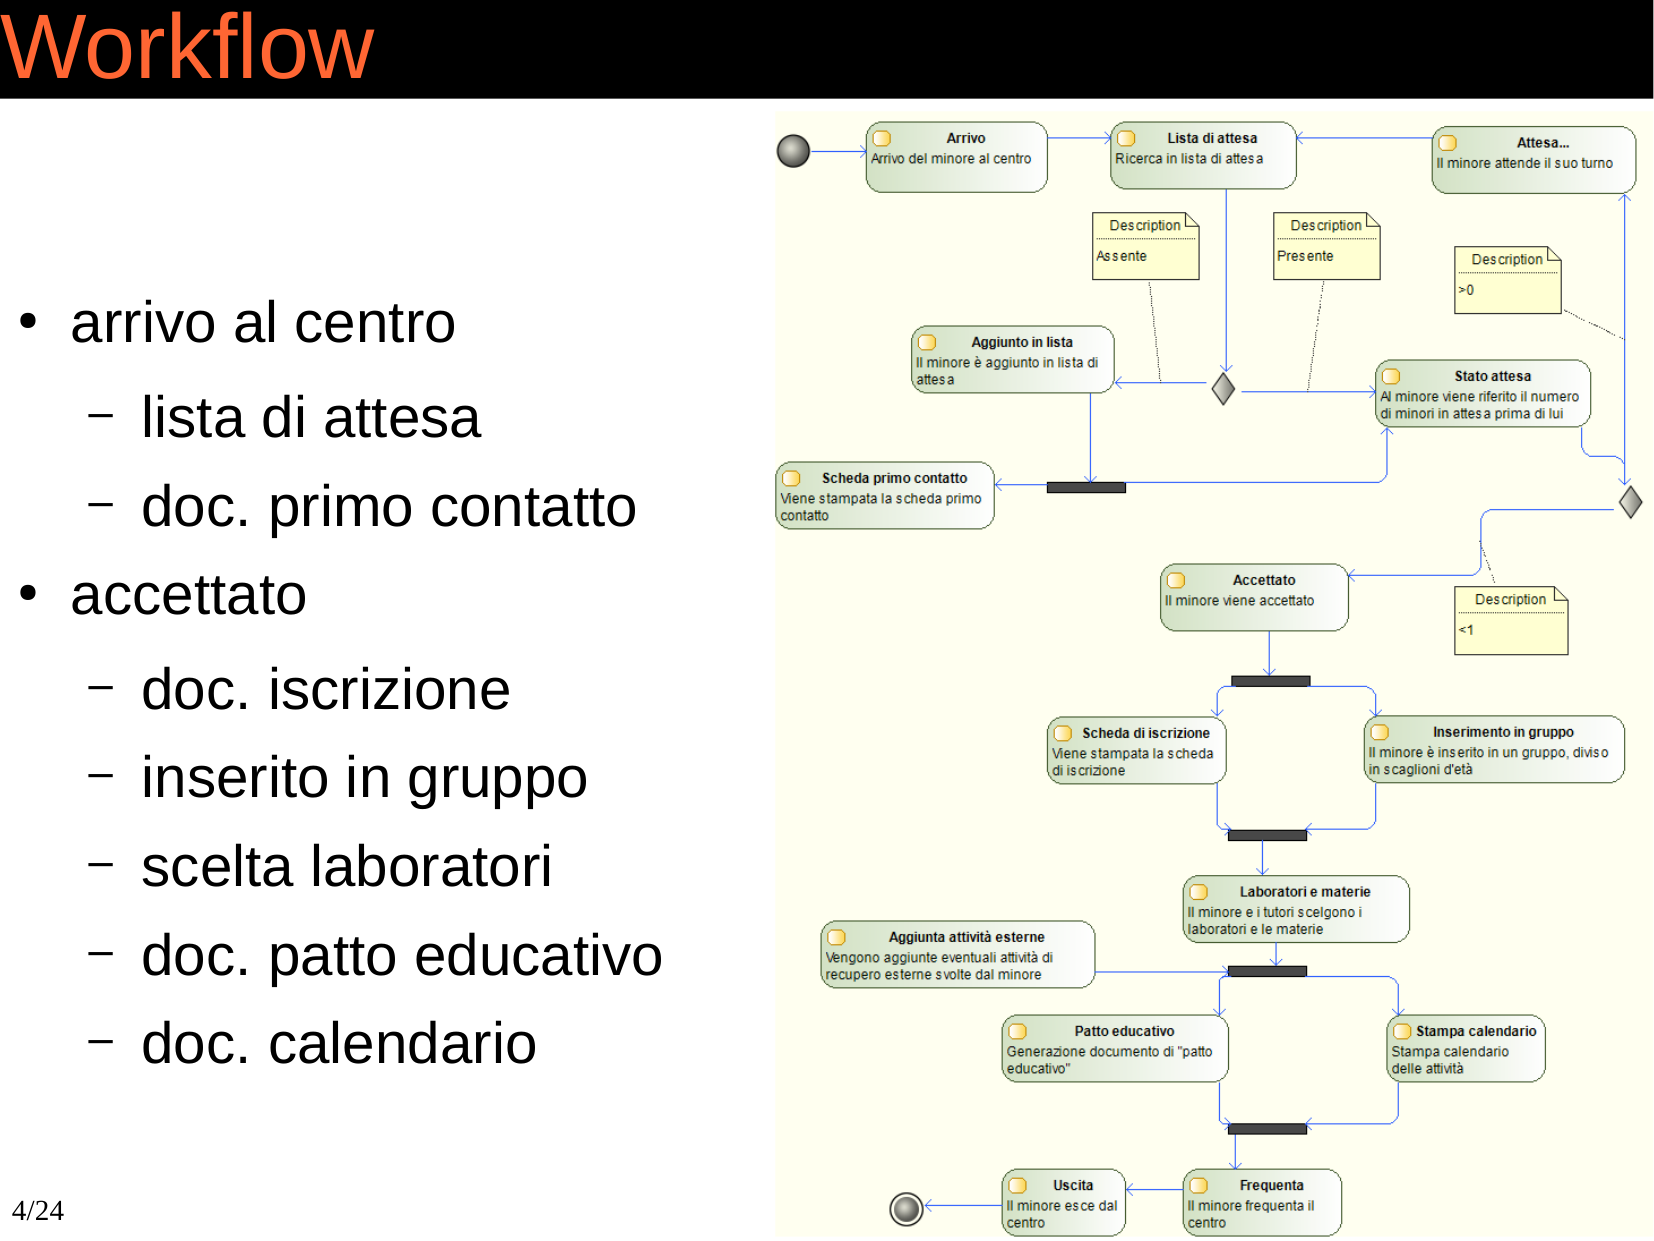

# Workflow
arrivo al centro
lista di attesa
doc. primo contatto
accettato
doc. iscrizione
inserito in gruppo
scelta laboratori
doc. patto educativo
doc. calendario
4